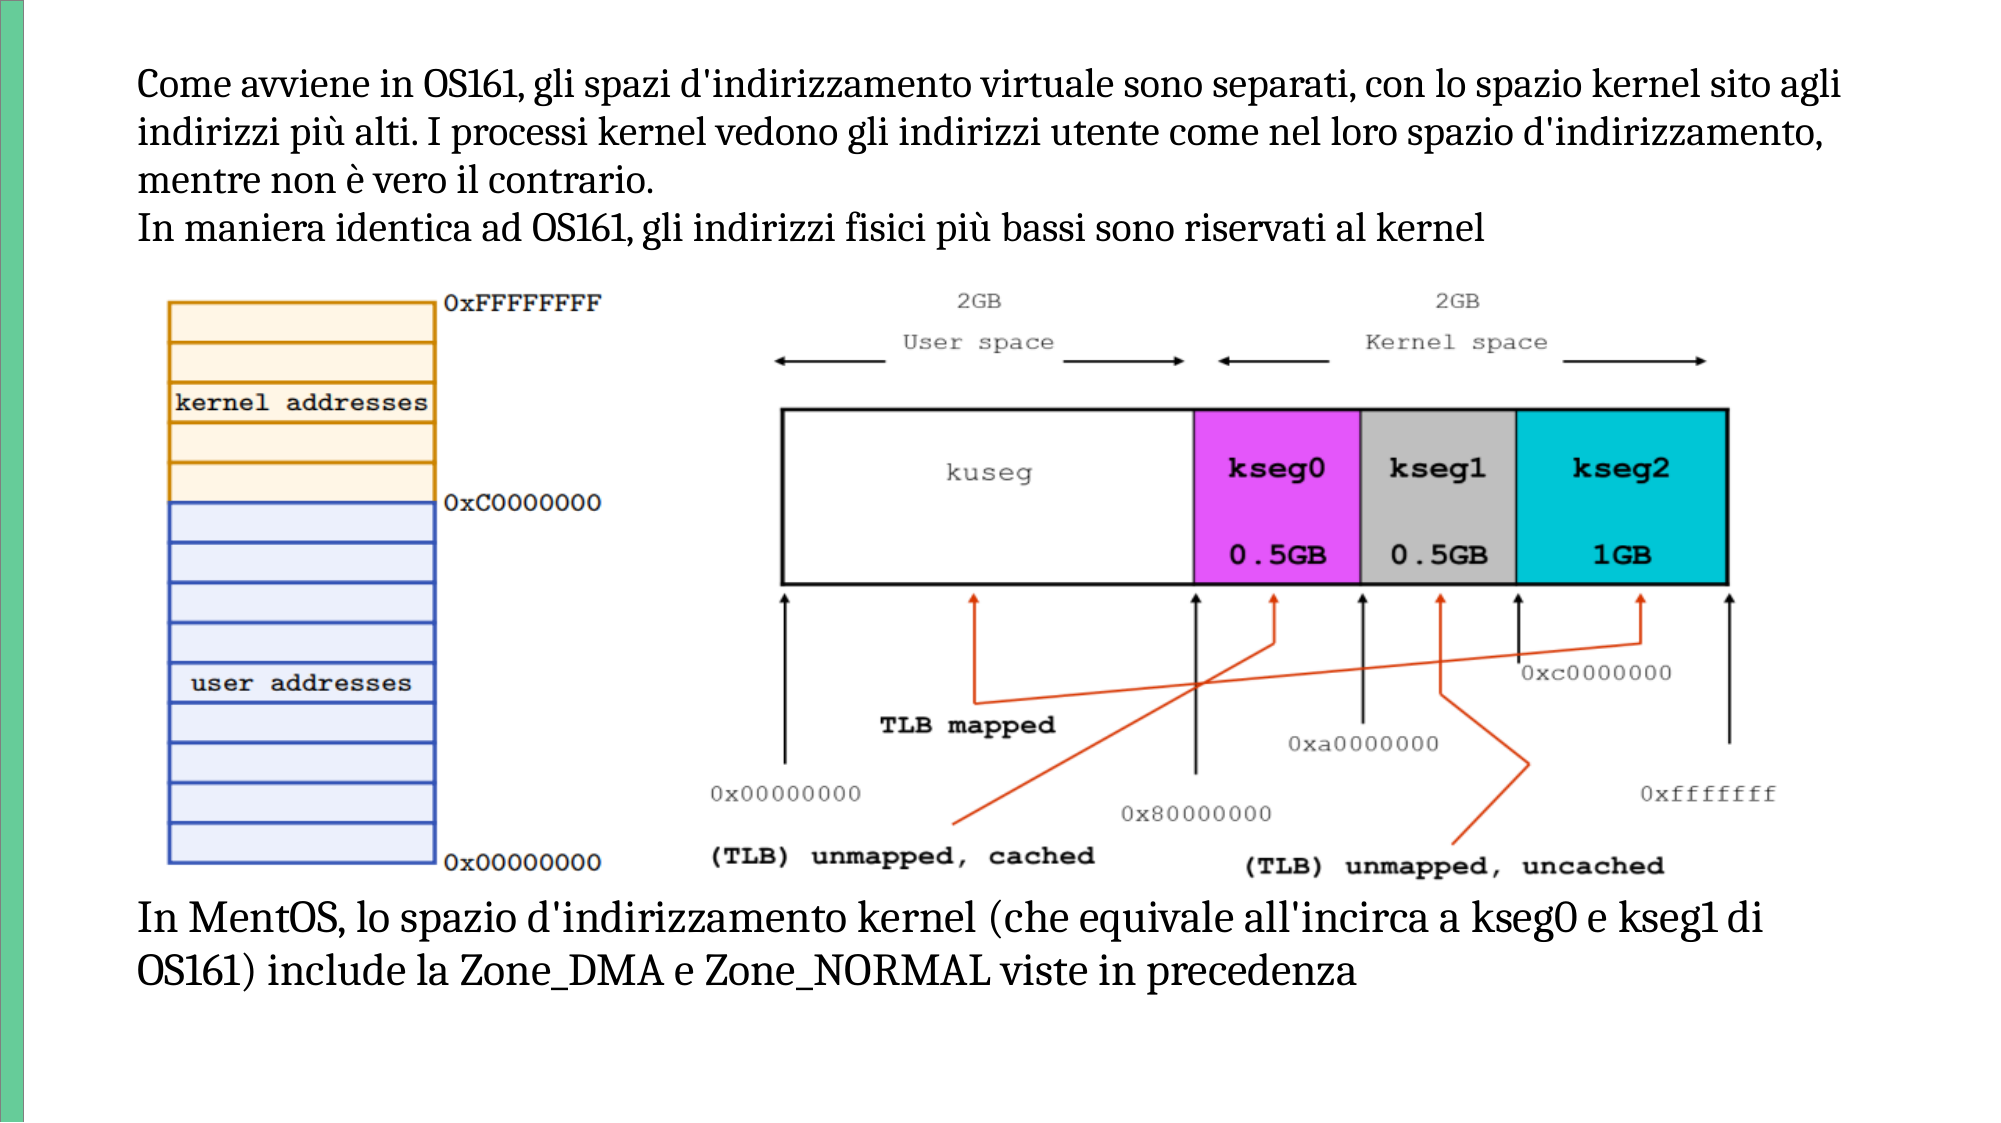

# Come avviene in OS161, gli spazi d'indirizzamento virtuale sono separati, con lo spazio kernel sito agli indirizzi più alti. I processi kernel vedono gli indirizzi utente come nel loro spazio d'indirizzamento, mentre non è vero il contrario. In maniera identica ad OS161, gli indirizzi fisici più bassi sono riservati al kernel
In MentOS, lo spazio d'indirizzamento kernel (che equivale all'incirca a kseg0 e kseg1 di OS161) include la Zone_DMA e Zone_NORMAL viste in precedenza